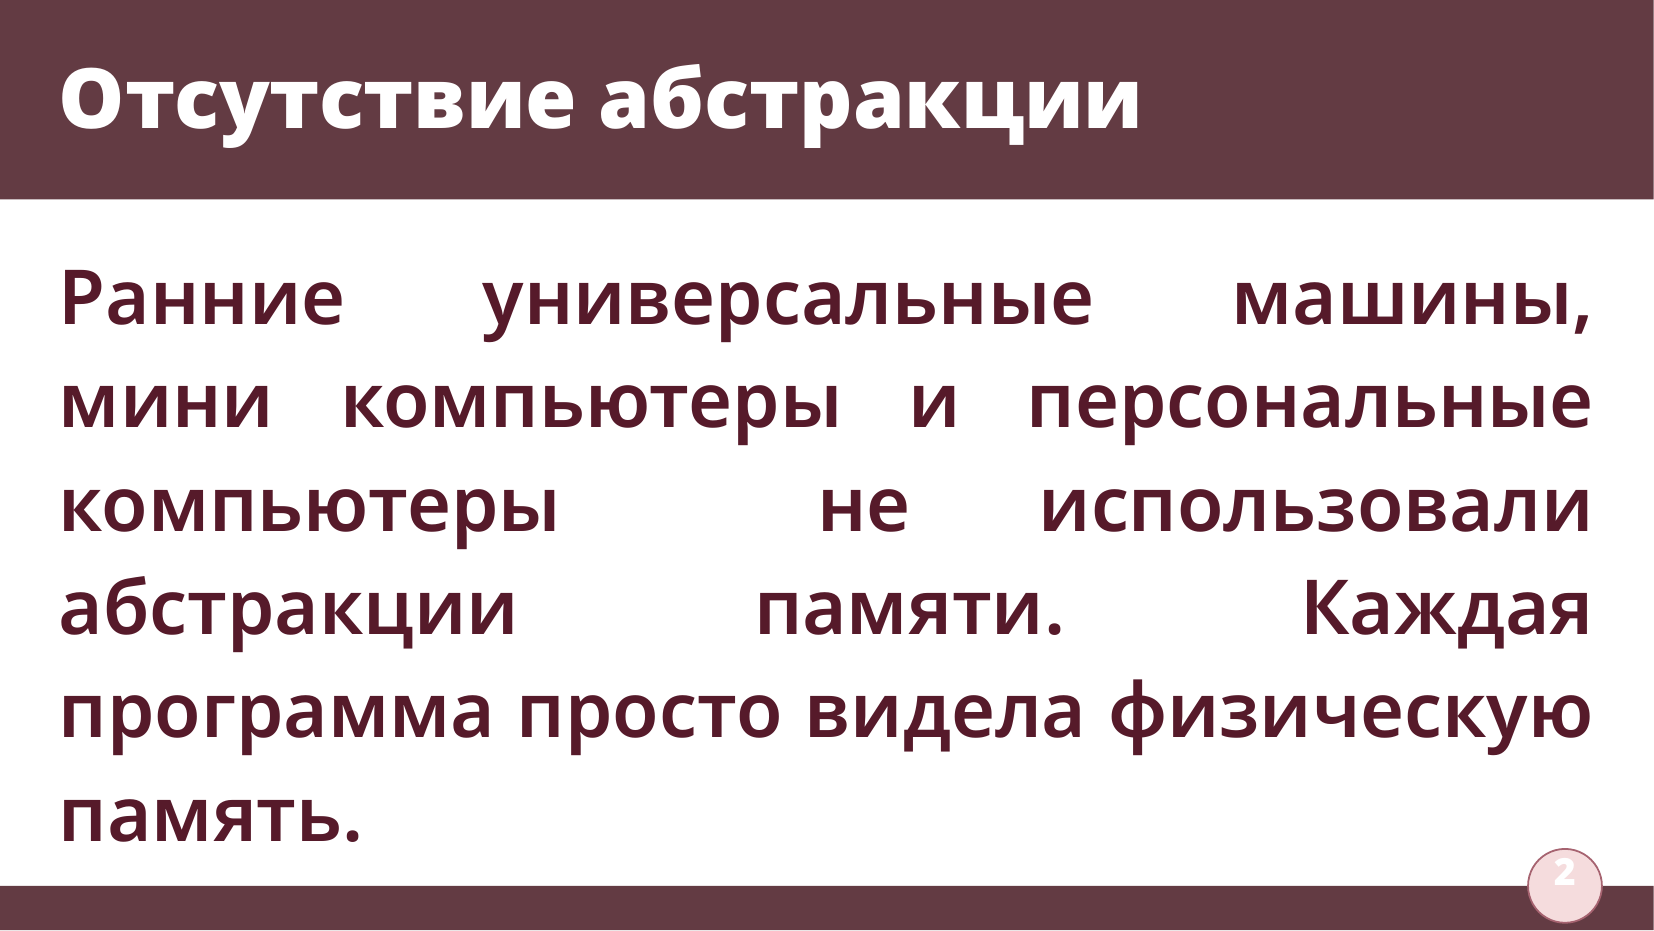

# Отсутствие абстракции
Ранние универсальные машины, мини компьютеры и персональные компьютеры не использовали абстракции памяти. Каждая программа просто видела физическую память.